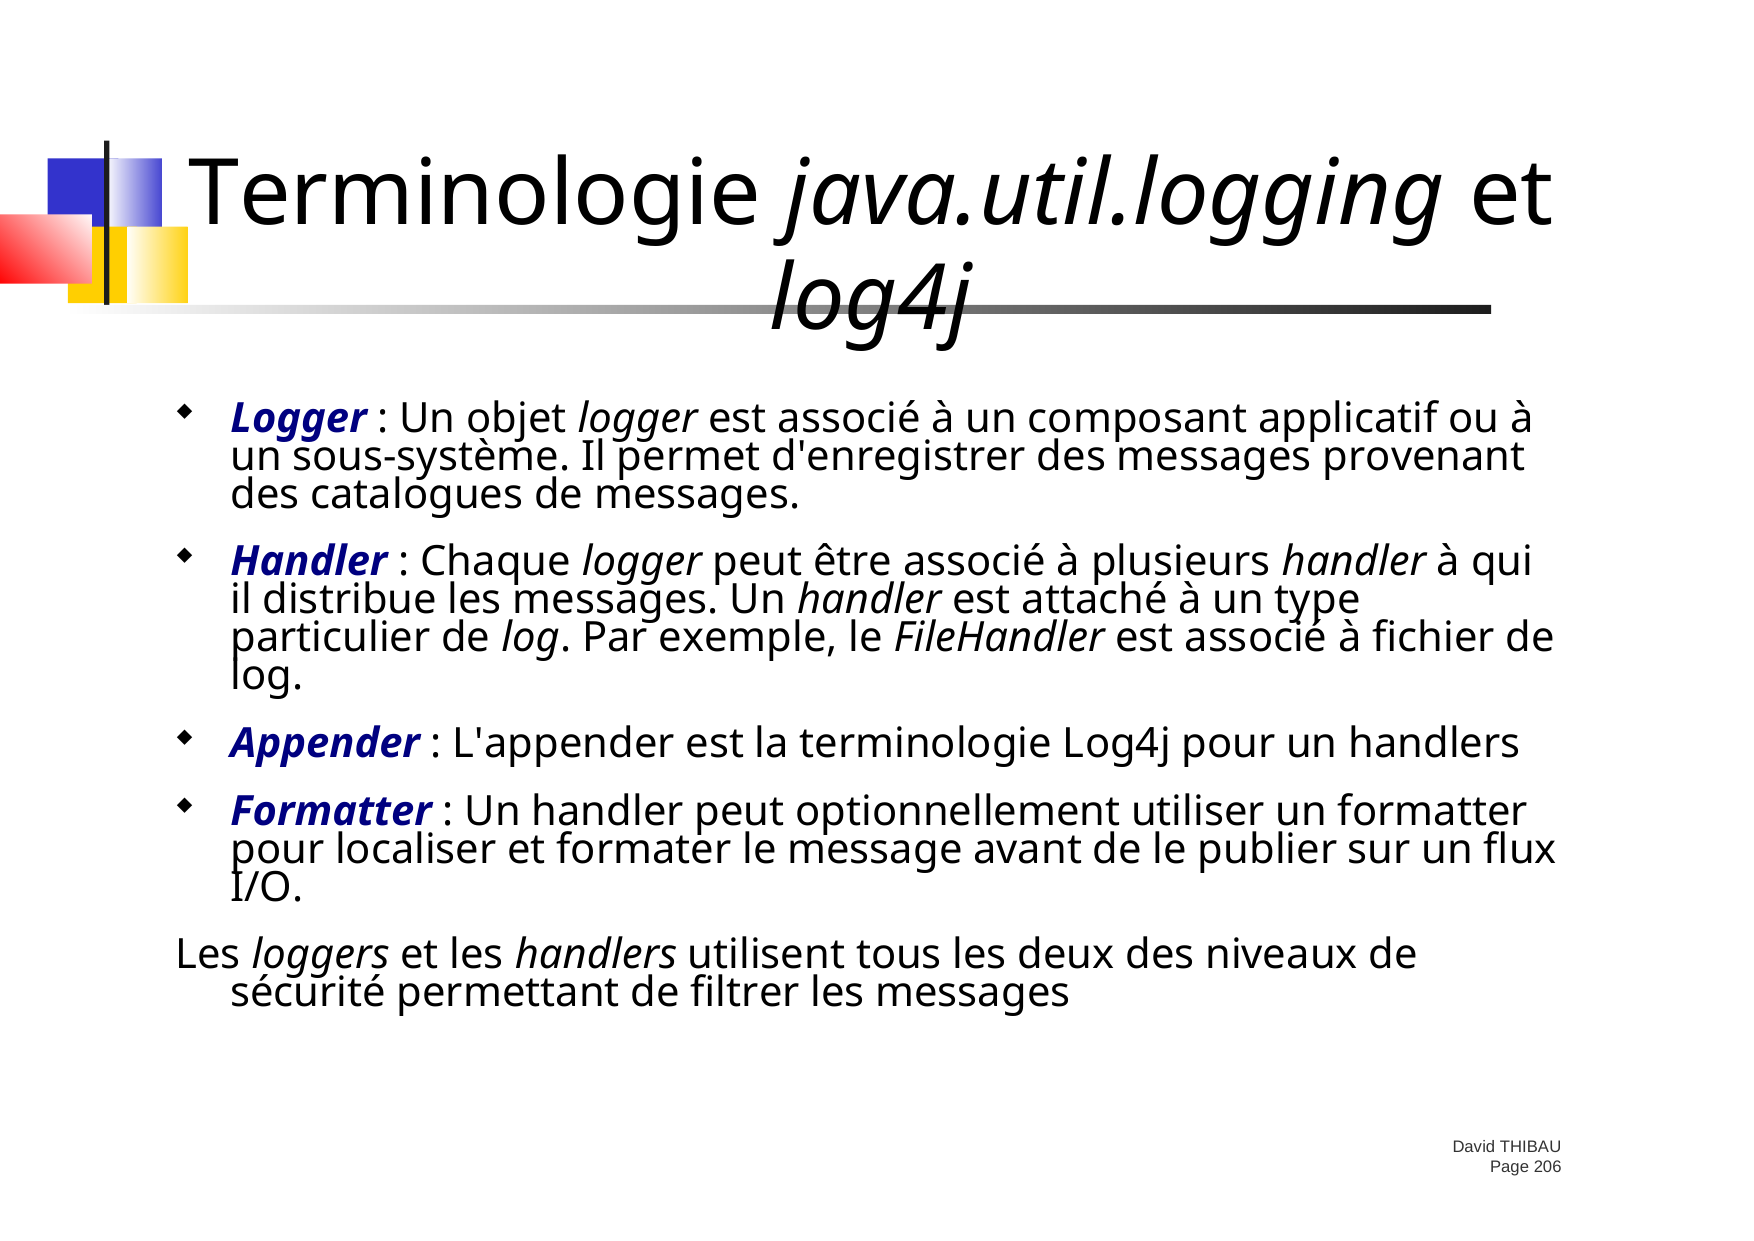

# Terminologie java.util.logging et log4j
Logger : Un objet logger est associé à un composant applicatif ou à un sous-système. Il permet d'enregistrer des messages provenant des catalogues de messages.
Handler : Chaque logger peut être associé à plusieurs handler à qui il distribue les messages. Un handler est attaché à un type particulier de log. Par exemple, le FileHandler est associé à fichier de log.
Appender : L'appender est la terminologie Log4j pour un handlers
Formatter : Un handler peut optionnellement utiliser un formatter pour localiser et formater le message avant de le publier sur un flux I/O.
Les loggers et les handlers utilisent tous les deux des niveaux de sécurité permettant de filtrer les messages